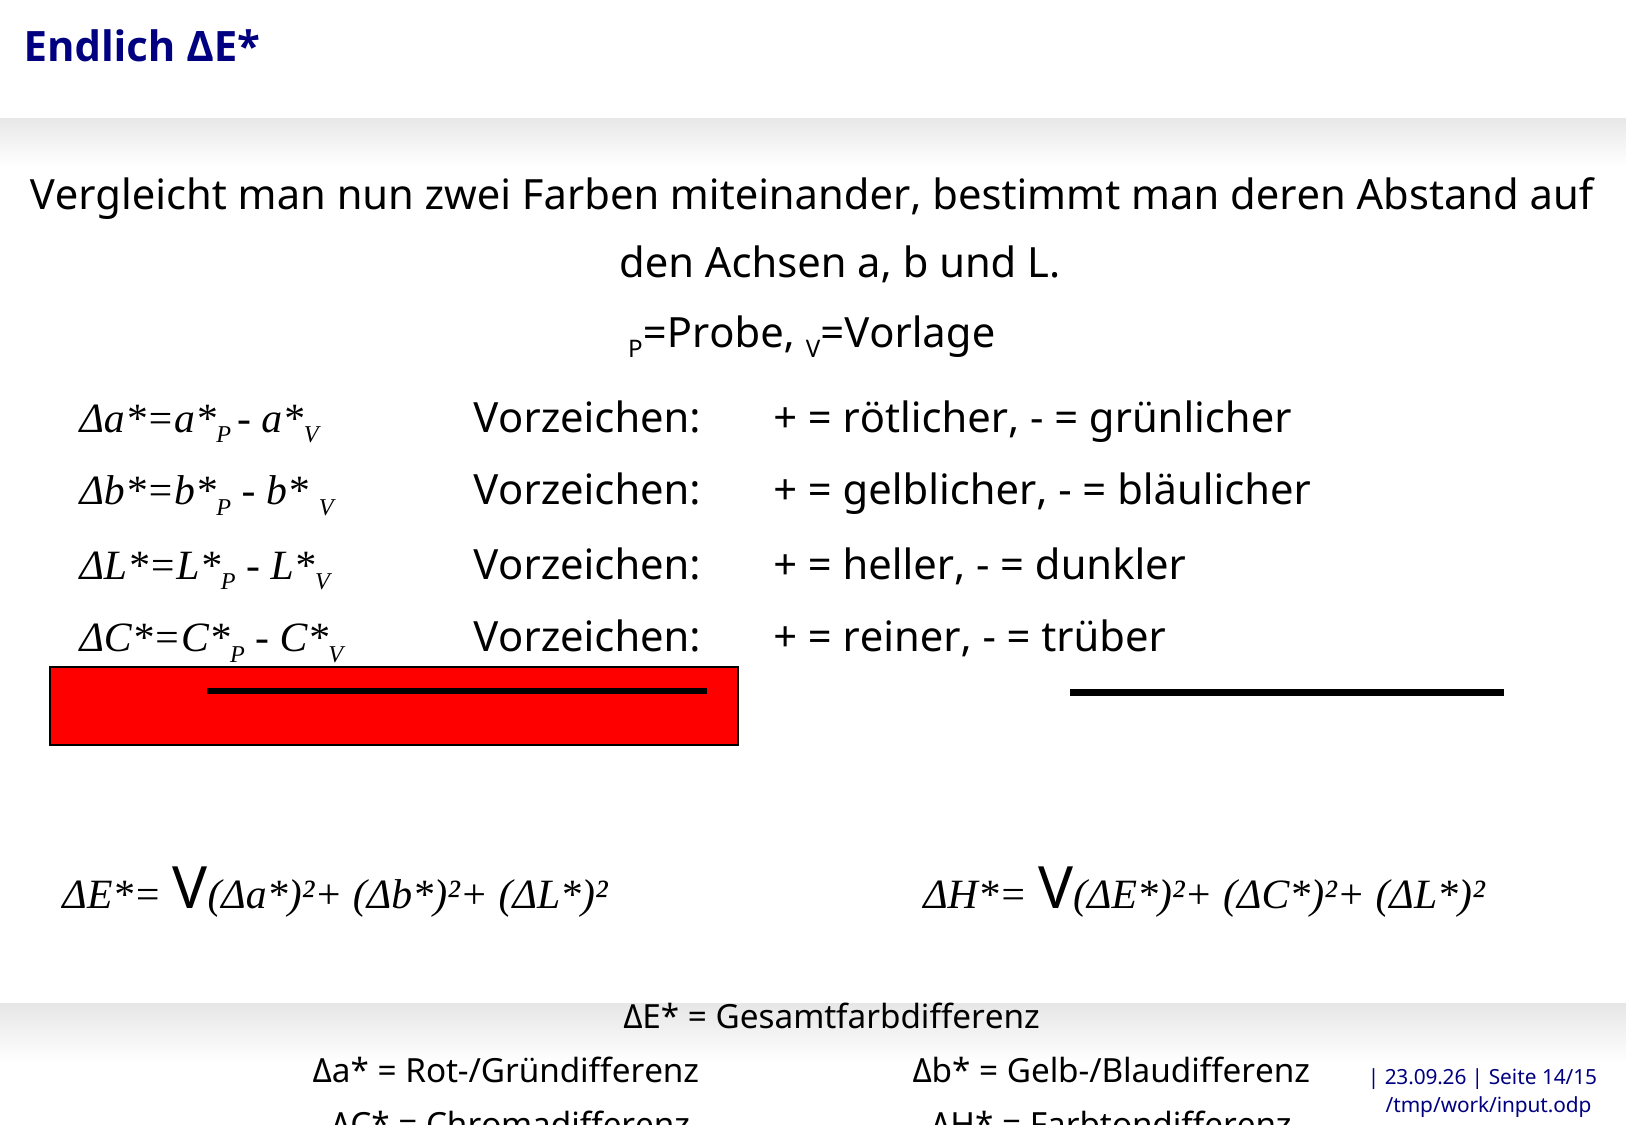

# Endlich ΔE*
Vergleicht man nun zwei Farben miteinander, bestimmt man deren Abstand auf den Achsen a, b und L.
P=Probe, V=Vorlage
	Δa*=a*P - a*V		Vorzeichen: 	+ = rötlicher, - = grünlicher
	Δb*=b*P - b* V	Vorzeichen: 	+ = gelblicher, - = bläulicher
	ΔL*=L*P - L*V	Vorzeichen:	+ = heller, - = dunkler
	ΔC*=C*P - C*V	Vorzeichen:	+ = reiner, - = trüber
 ΔE*= V(Δa*)²+ (Δb*)²+ (ΔL*)²	 		ΔH*= V(ΔE*)²+ (ΔC*)²+ (ΔL*)²
					ΔE* = Gesamtfarbdifferenz
Δa* = Rot-/Gründifferenz		Δb* = Gelb-/Blaudifferenz
ΔC* = Chromadifferenz		ΔH* = Farbtondifferenz